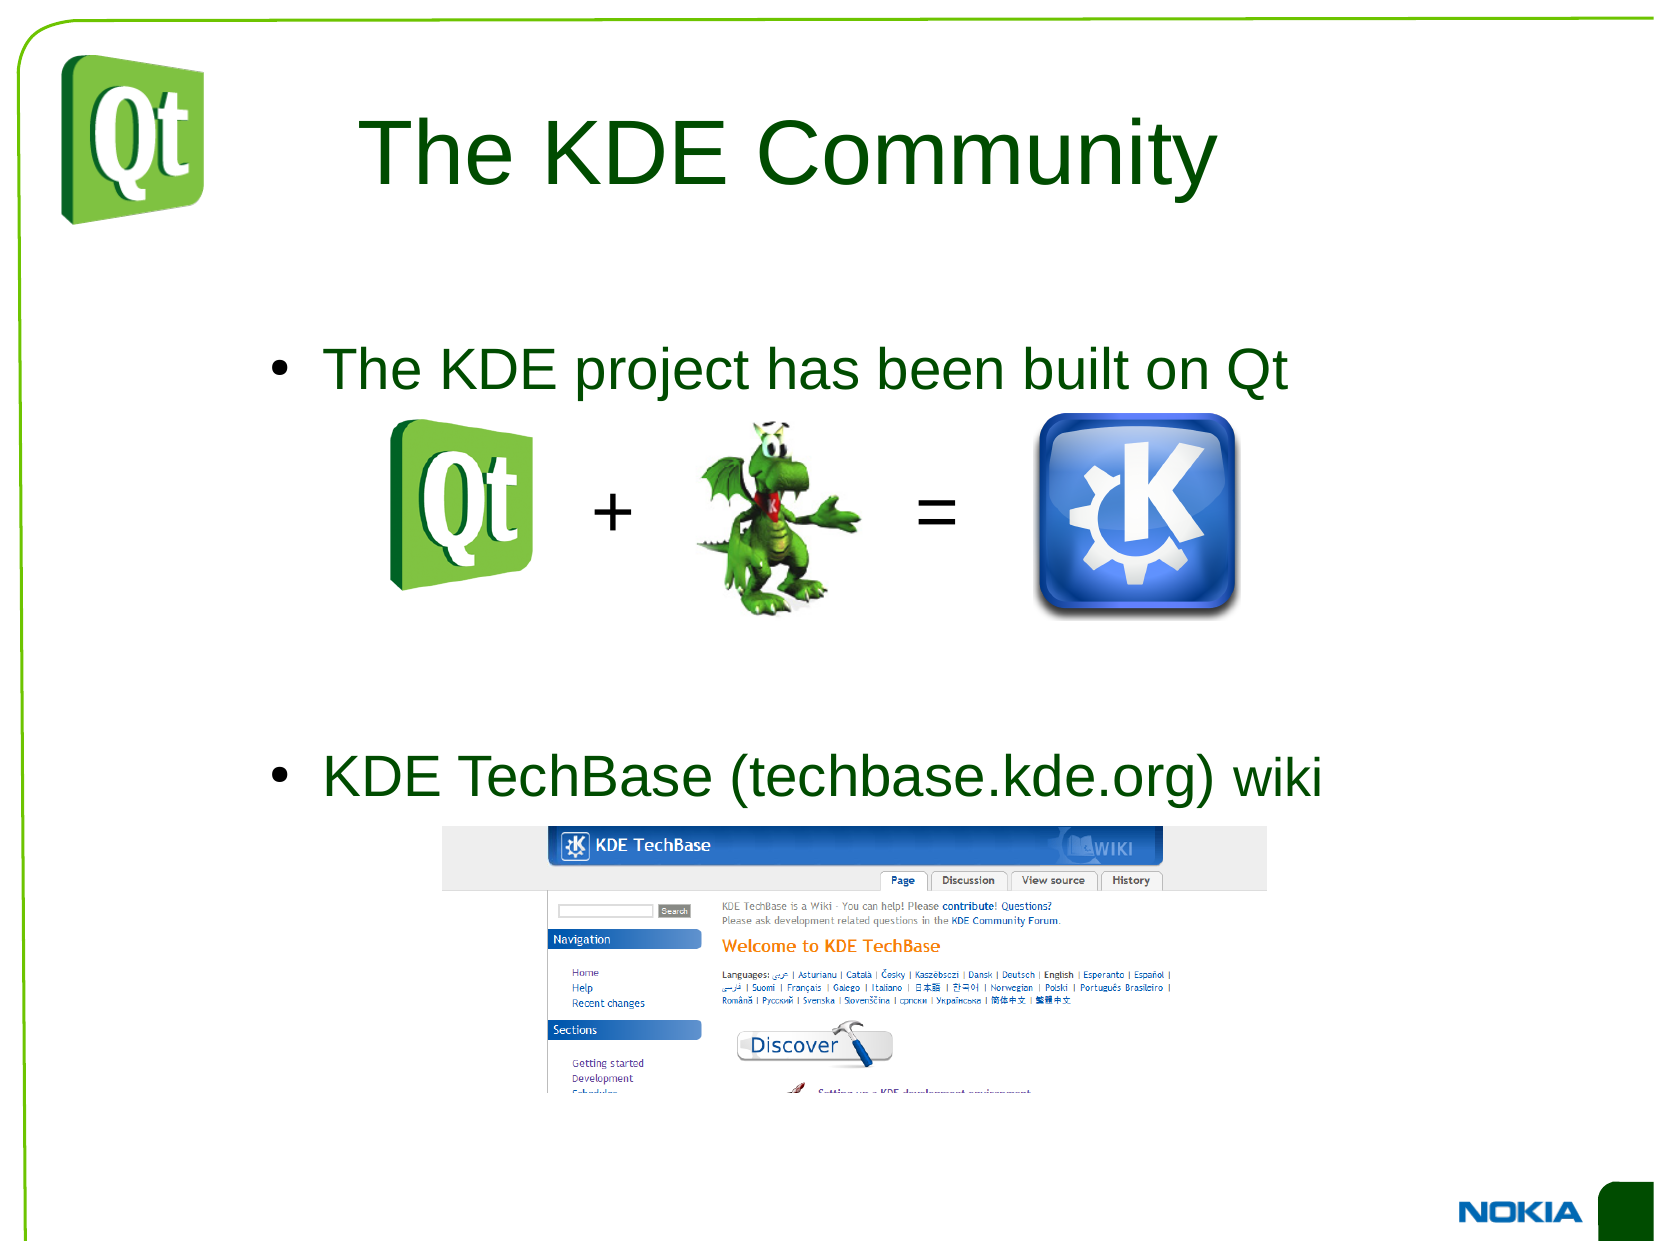

# The KDE Community
The KDE project has been built on Qt
KDE TechBase (techbase.kde.org) wiki
+
=